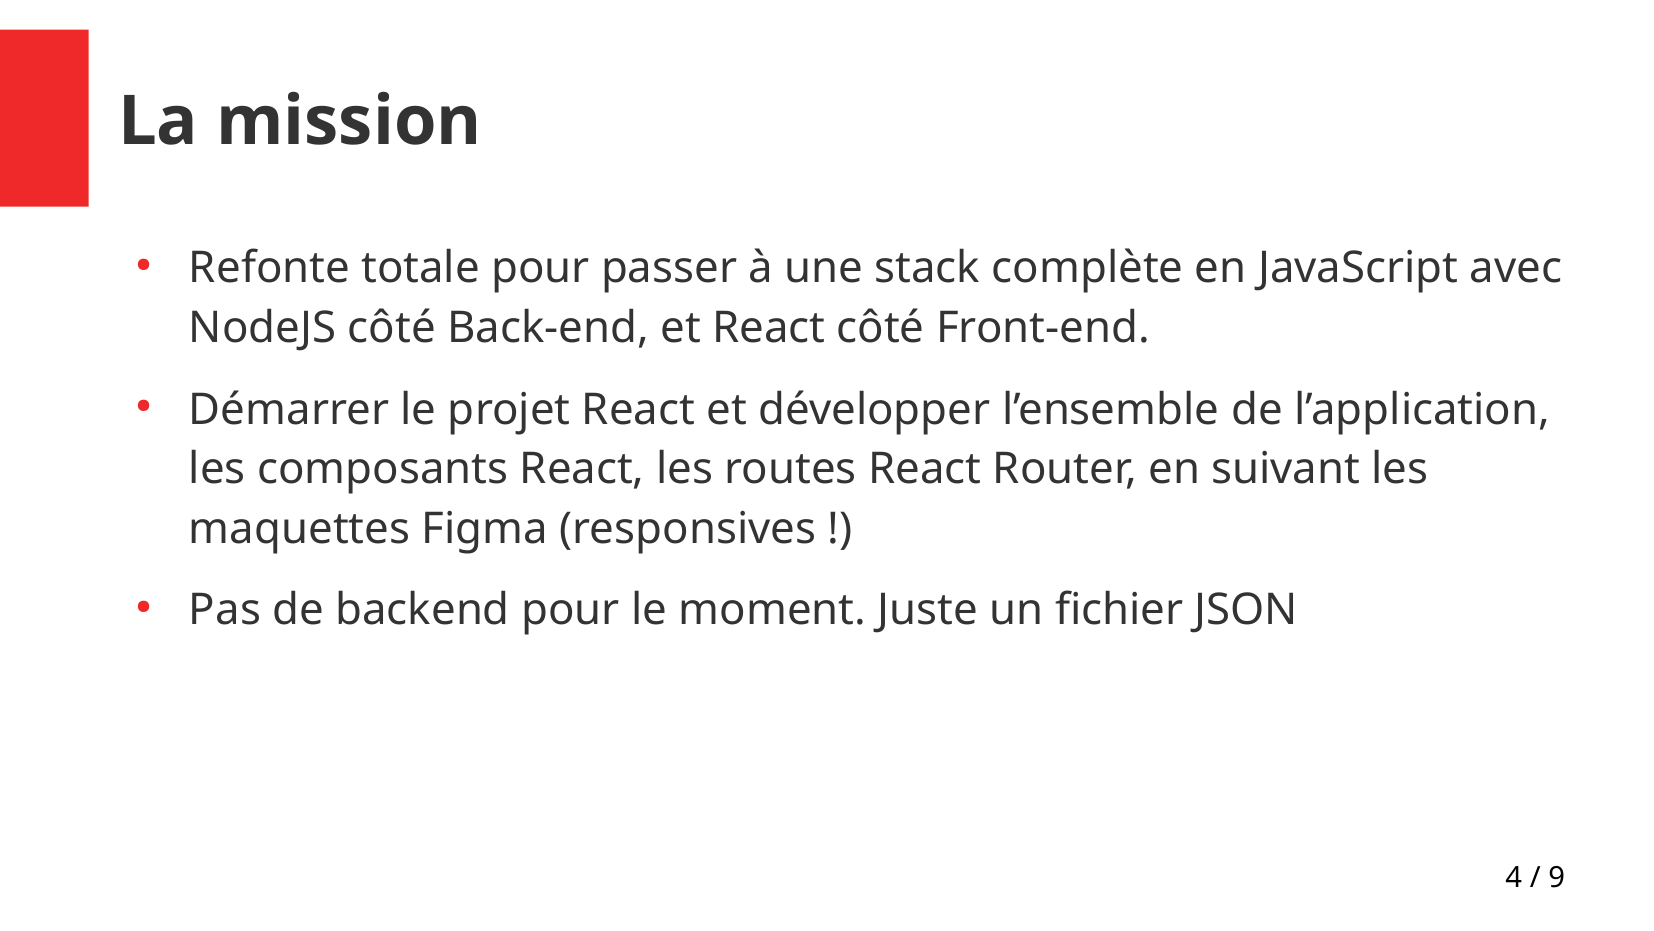

# La mission
Refonte totale pour passer à une stack complète en JavaScript avec NodeJS côté Back-end, et React côté Front-end.
Démarrer le projet React et développer l’ensemble de l’application, les composants React, les routes React Router, en suivant les maquettes Figma (responsives !)
Pas de backend pour le moment. Juste un fichier JSON
4